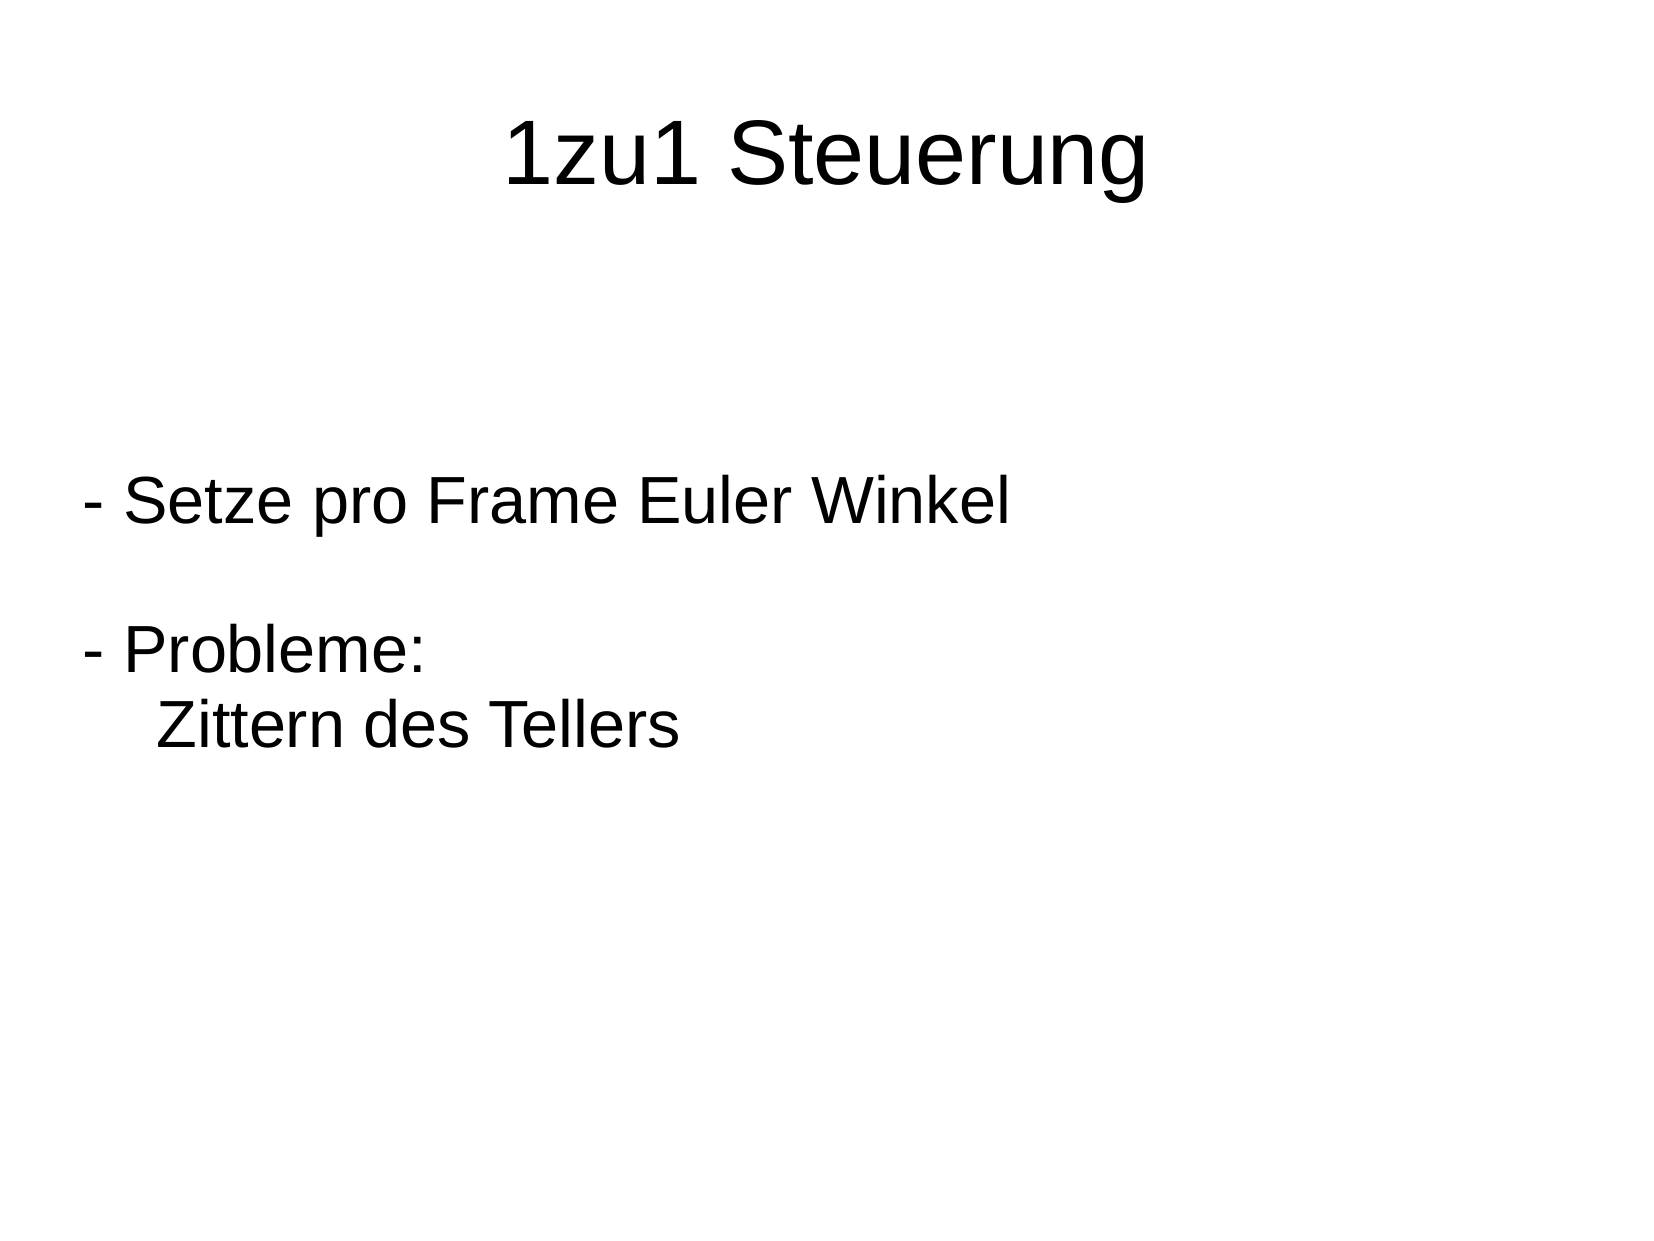

# 1zu1 Steuerung
- Setze pro Frame Euler Winkel
- Probleme:
 Zittern des Tellers